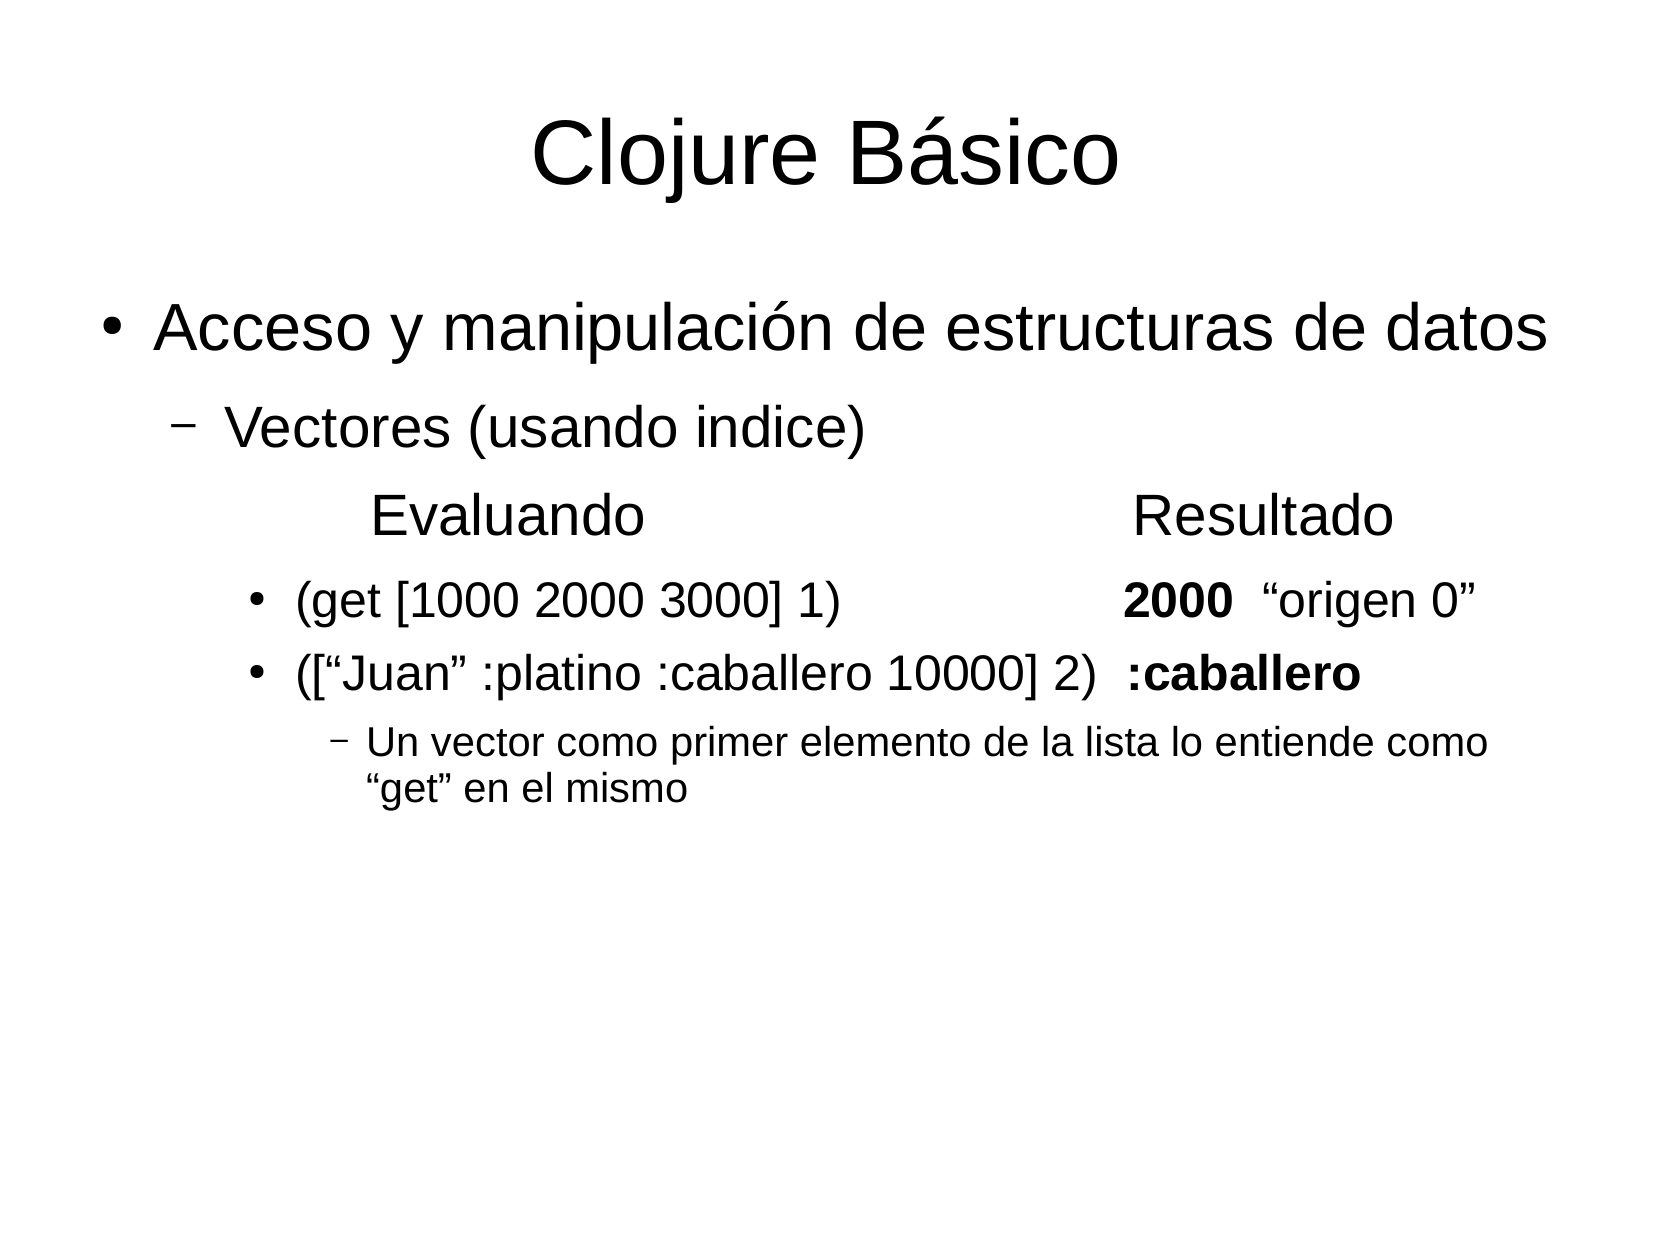

# Clojure Básico
Acceso y manipulación de estructuras de datos
Vectores (usando indice)
 Evaluando Resultado
(get [1000 2000 3000] 1) 2000 “origen 0”
([“Juan” :platino :caballero 10000] 2) :caballero
Un vector como primer elemento de la lista lo entiende como “get” en el mismo